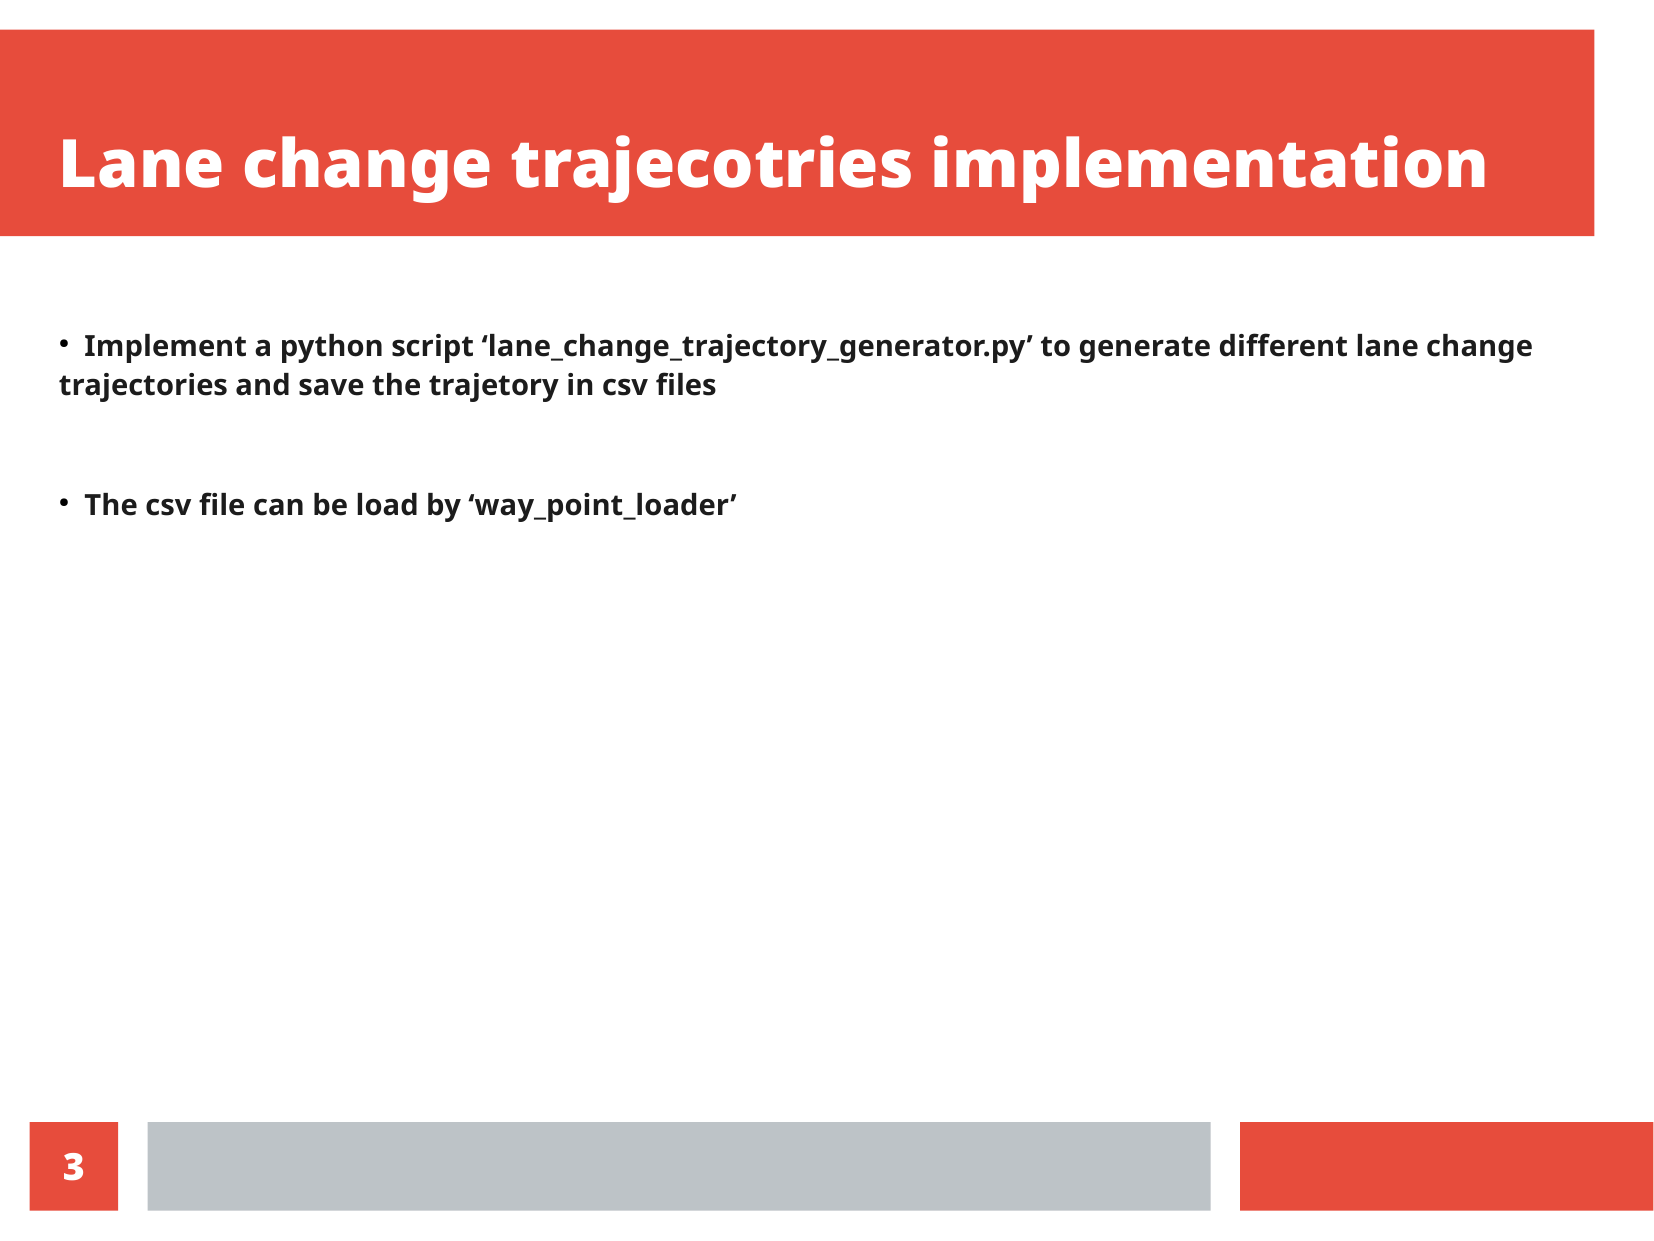

# Lane change trajecotries implementation
 Implement a python script ‘lane_change_trajectory_generator.py’ to generate different lane change trajectories and save the trajetory in csv files
 The csv file can be load by ‘way_point_loader’
3